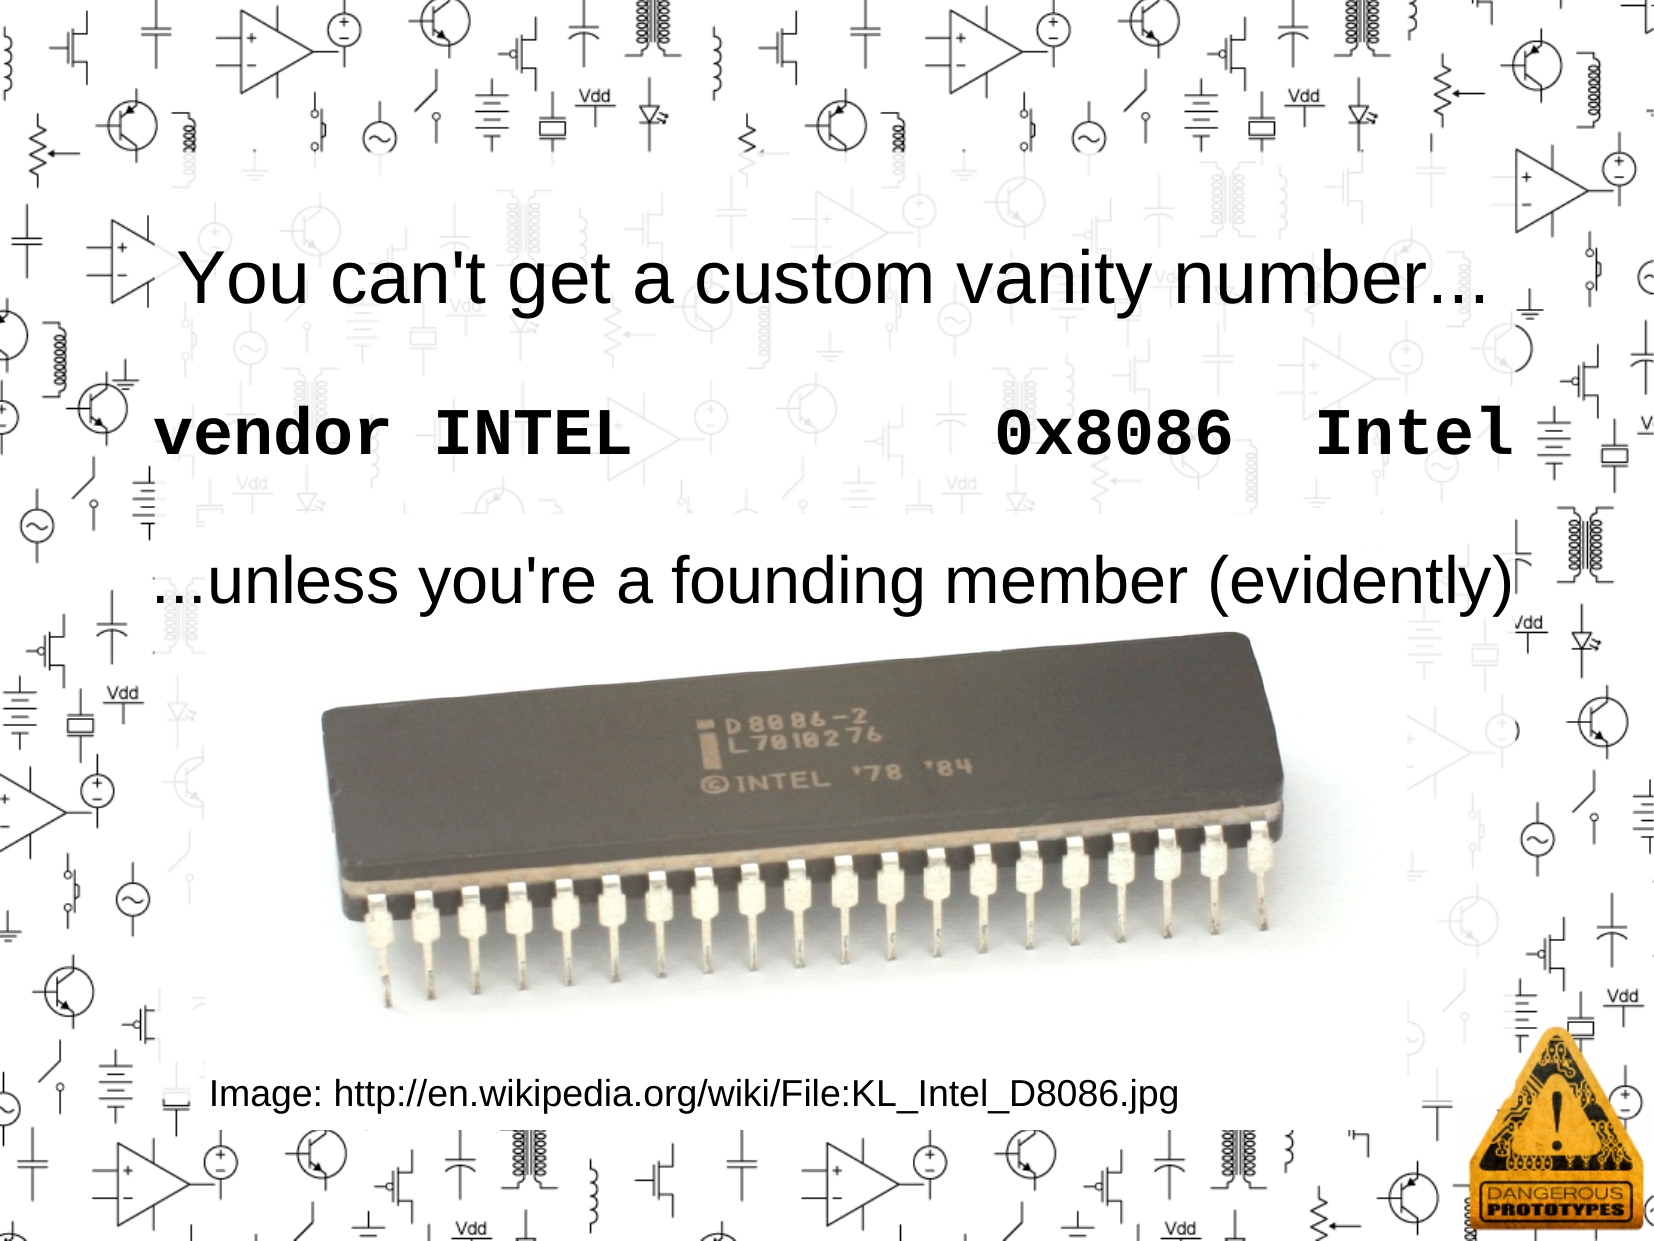

You can't get a custom vanity number...
vendor INTEL 0x8086 Intel
...unless you're a founding member (evidently)
Image: http://en.wikipedia.org/wiki/File:KL_Intel_D8086.jpg